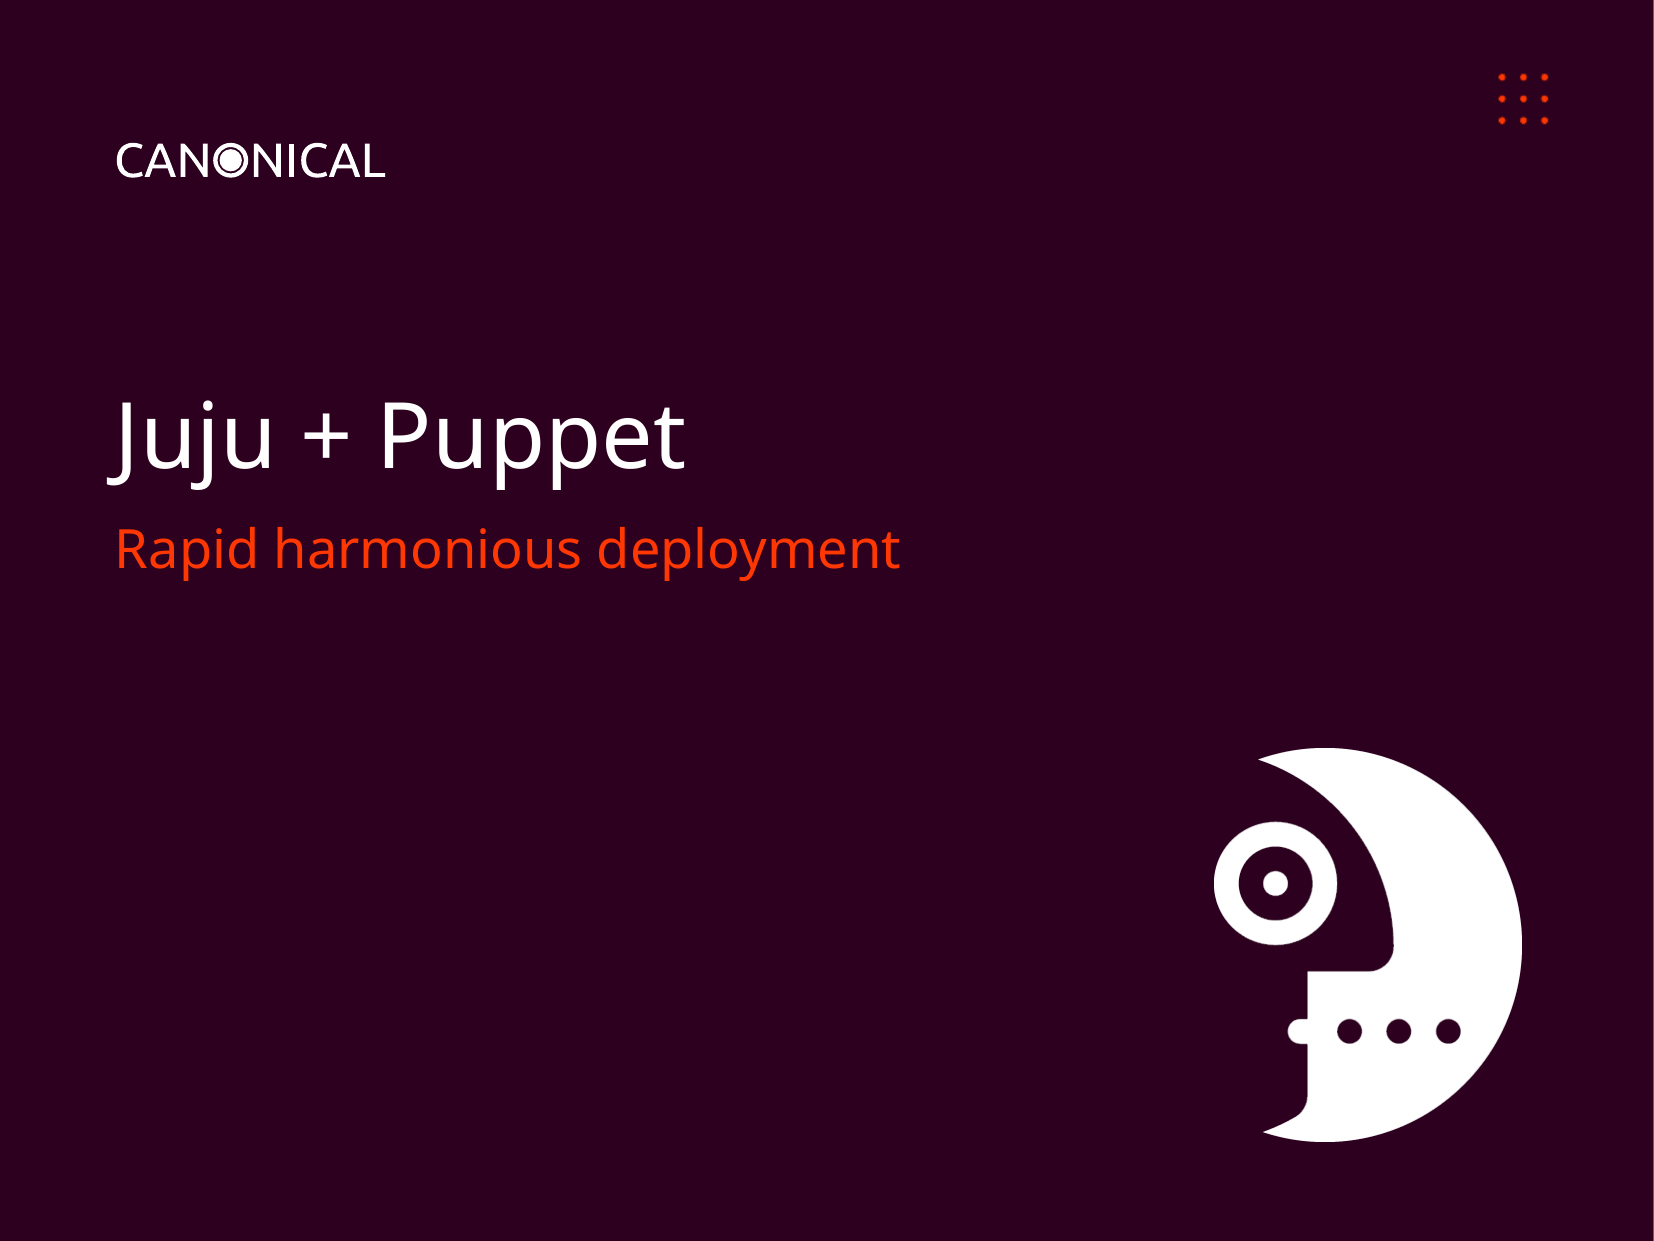

# Juju + Puppet Rapid harmonious deployment